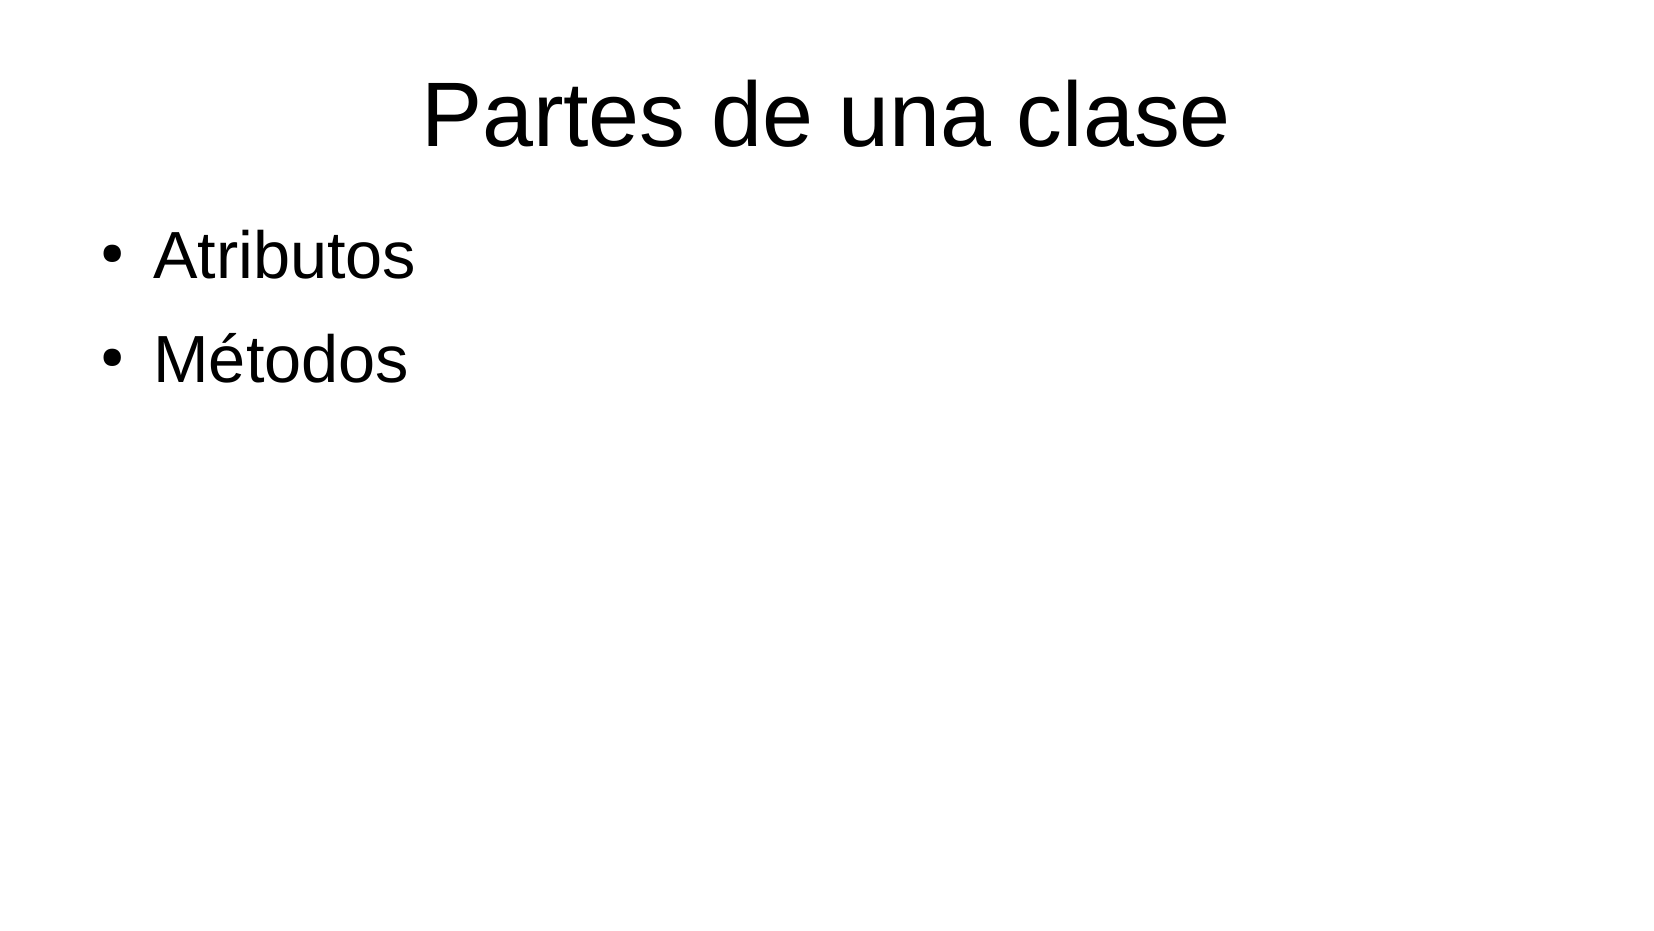

# Partes de una clase
Atributos
Métodos